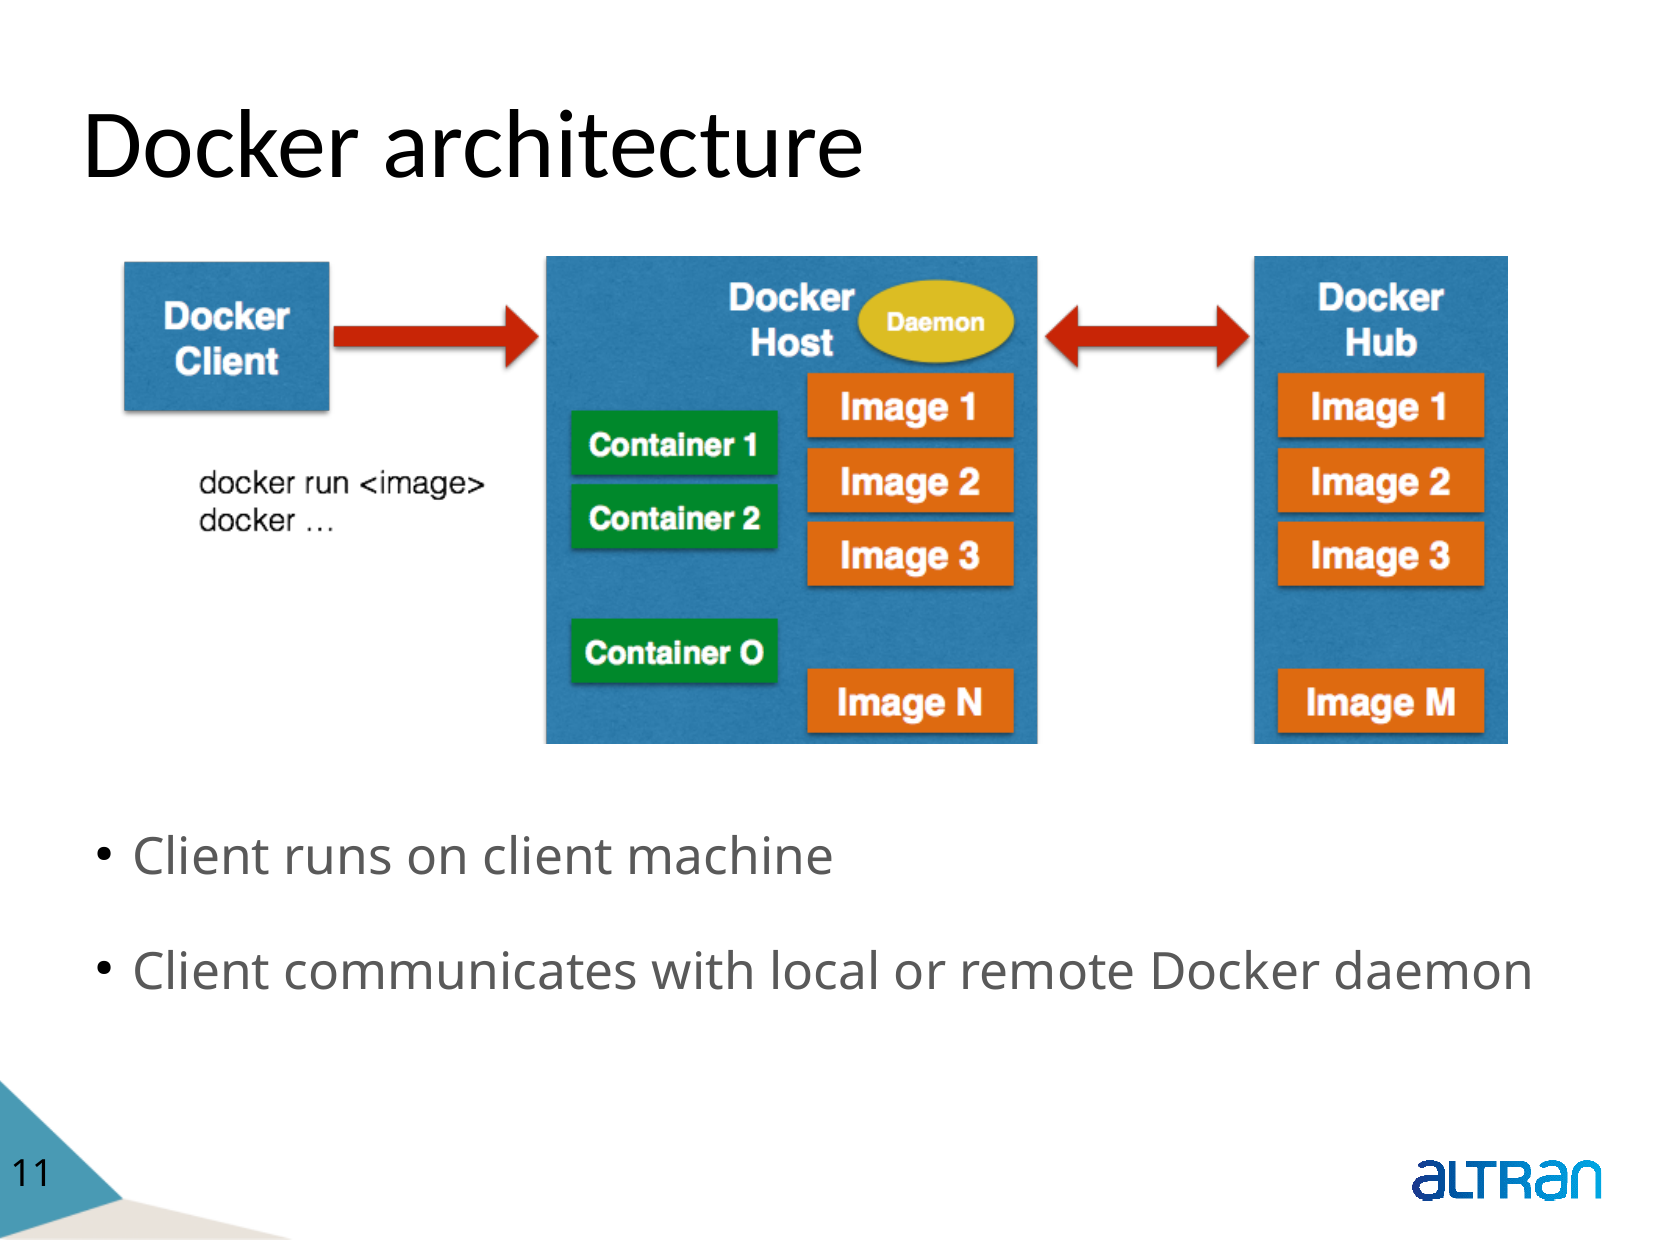

# Docker architecture
Client runs on client machine
Client communicates with local or remote Docker daemon
11